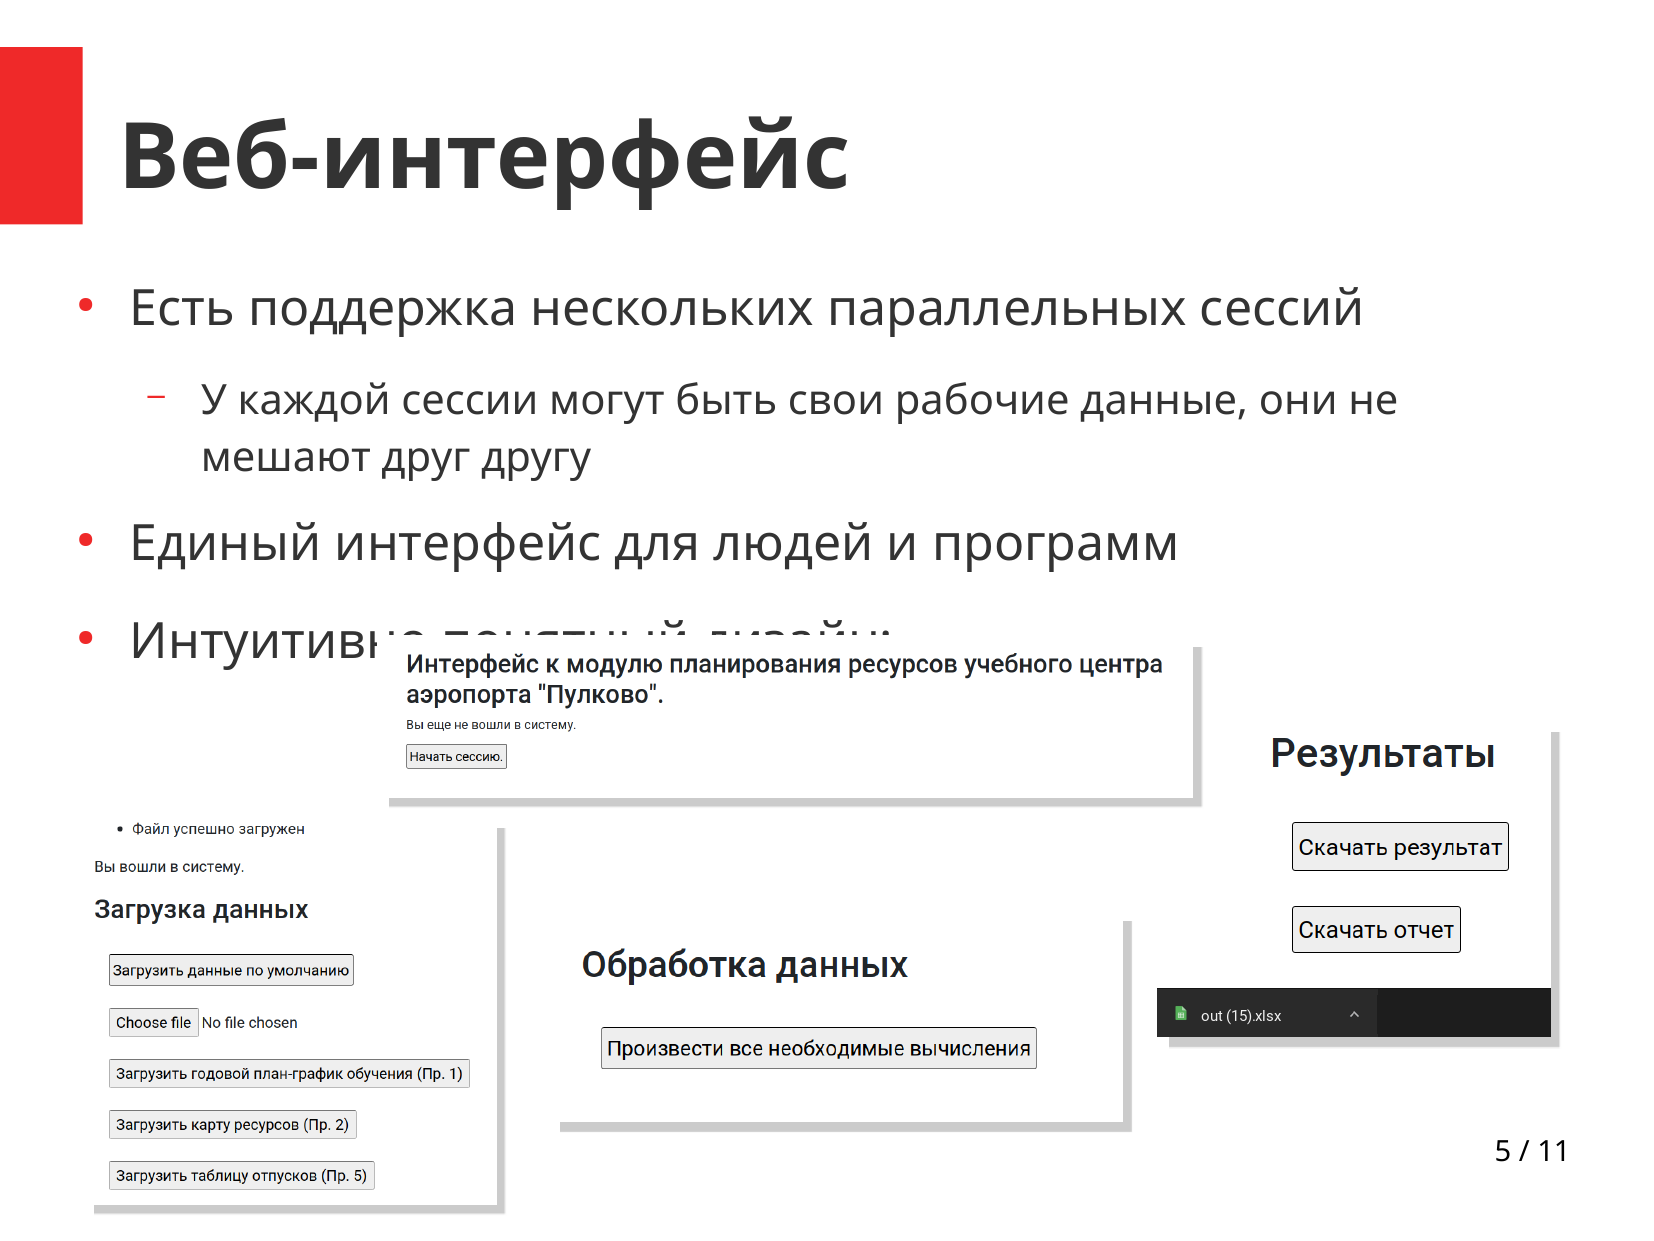

# Веб-интерфейс
Есть поддержка нескольких параллельных сессий
У каждой сессии могут быть свои рабочие данные, они не мешают друг другу
Единый интерфейс для людей и программ
Интуитивно понятный дизайн:
5